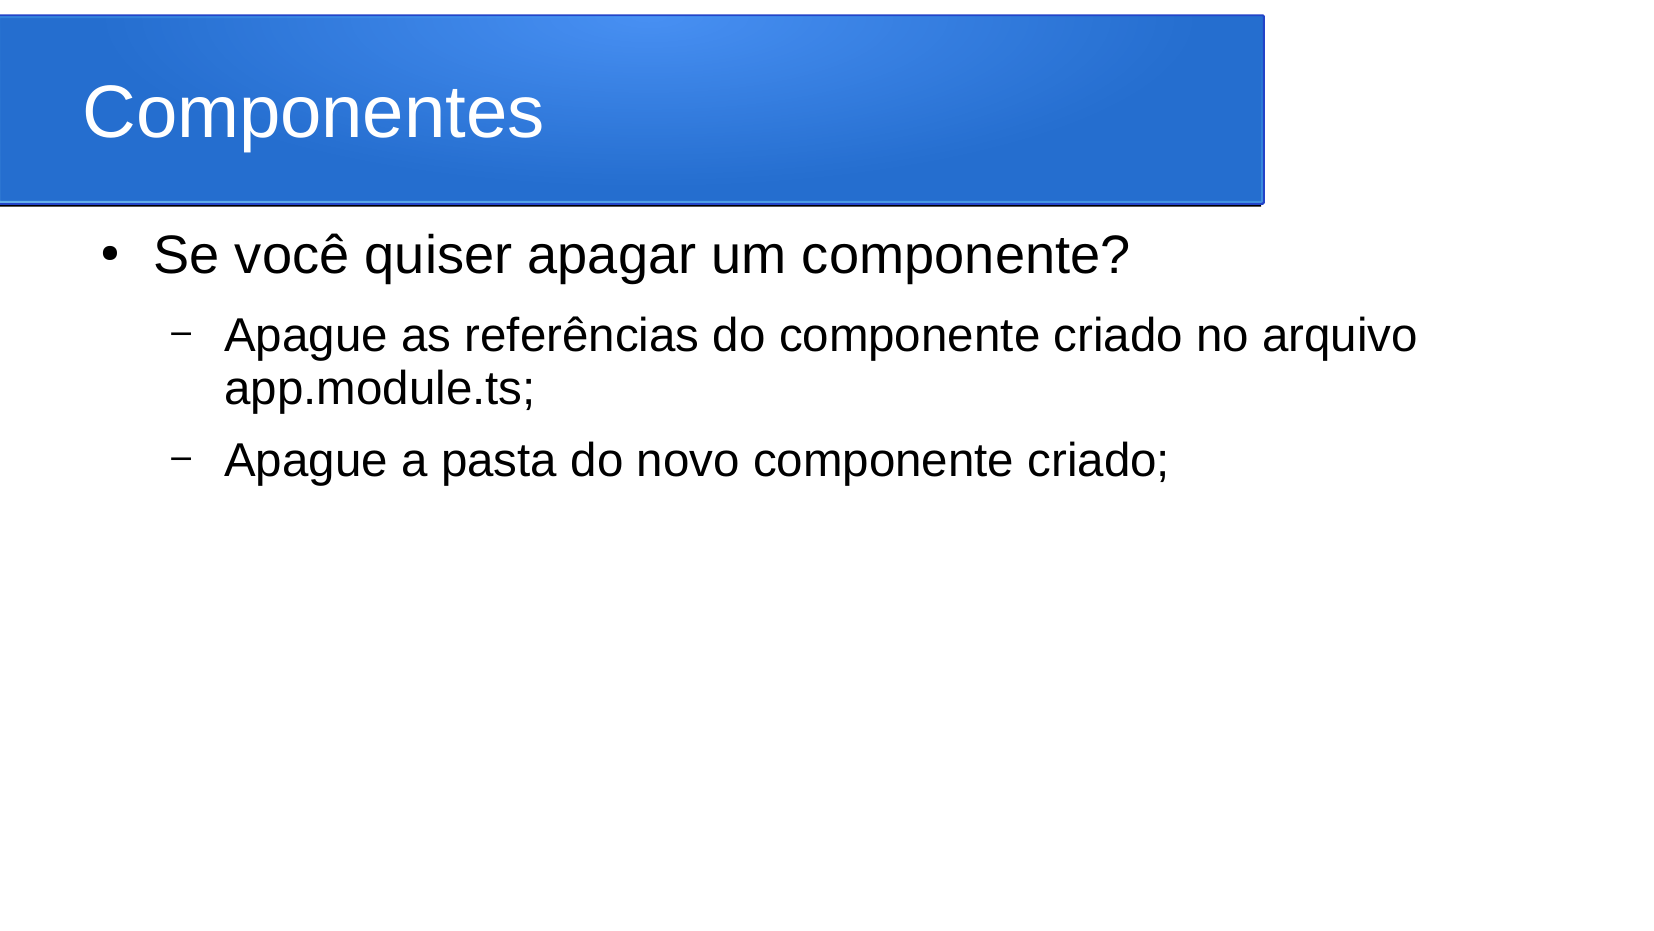

# Componentes
Se você quiser apagar um componente?
Apague as referências do componente criado no arquivo app.module.ts;
Apague a pasta do novo componente criado;